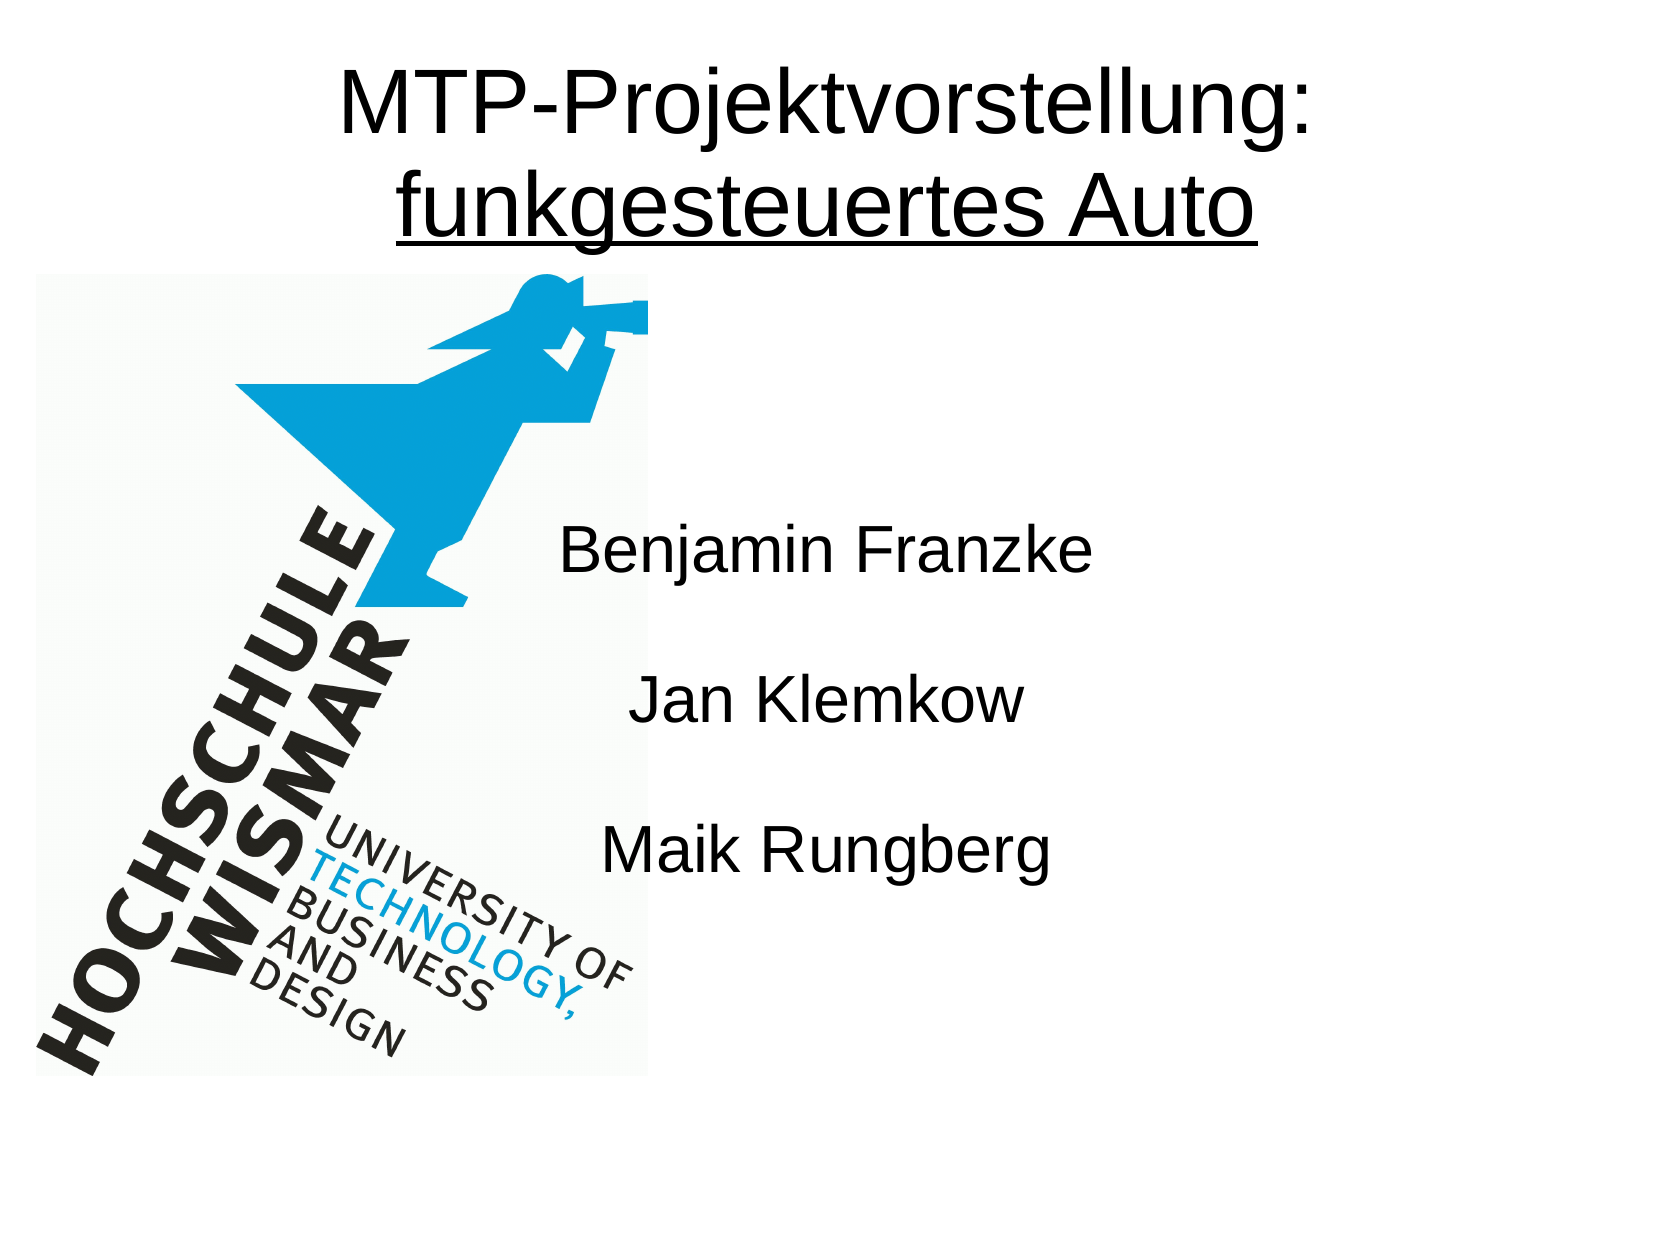

# MTP-Projektvorstellung: funkgesteuertes Auto
Benjamin Franzke
Jan Klemkow
Maik Rungberg